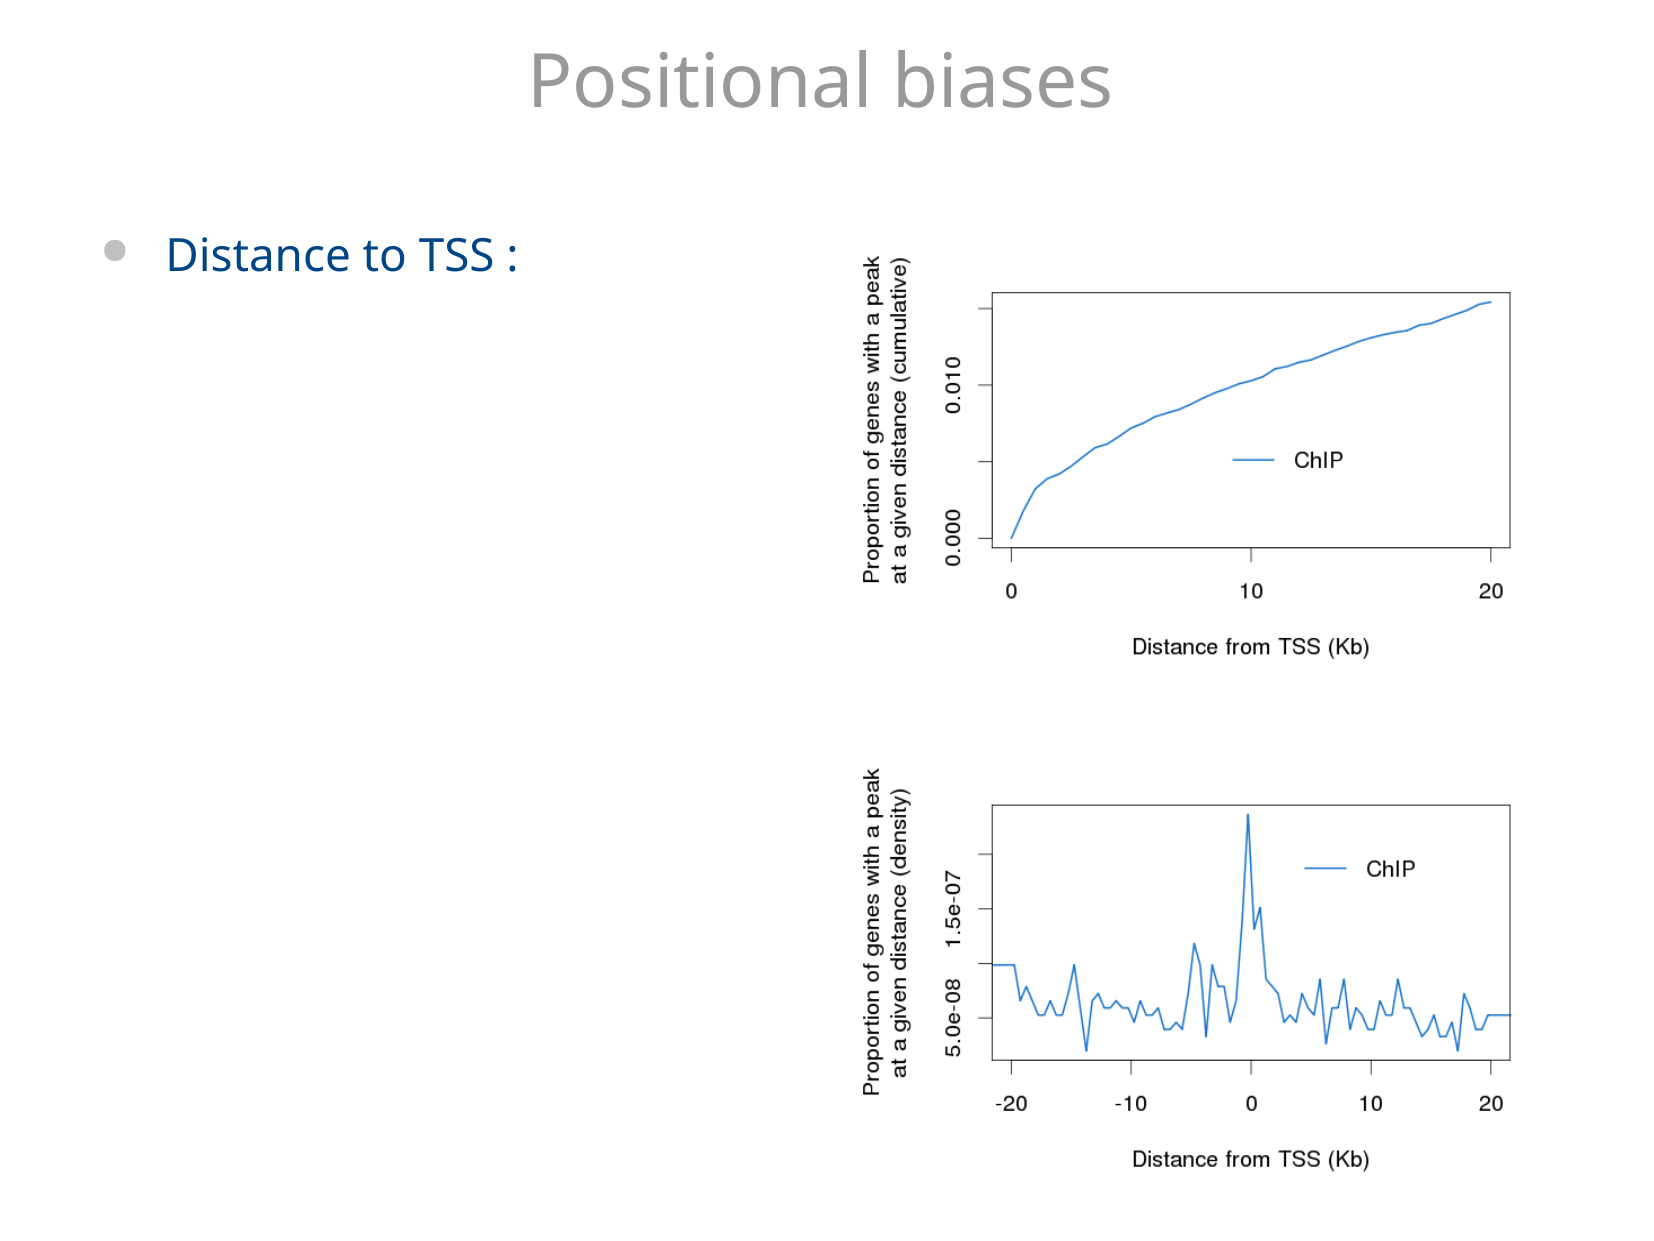

# Positional biases
Distance to TSS :